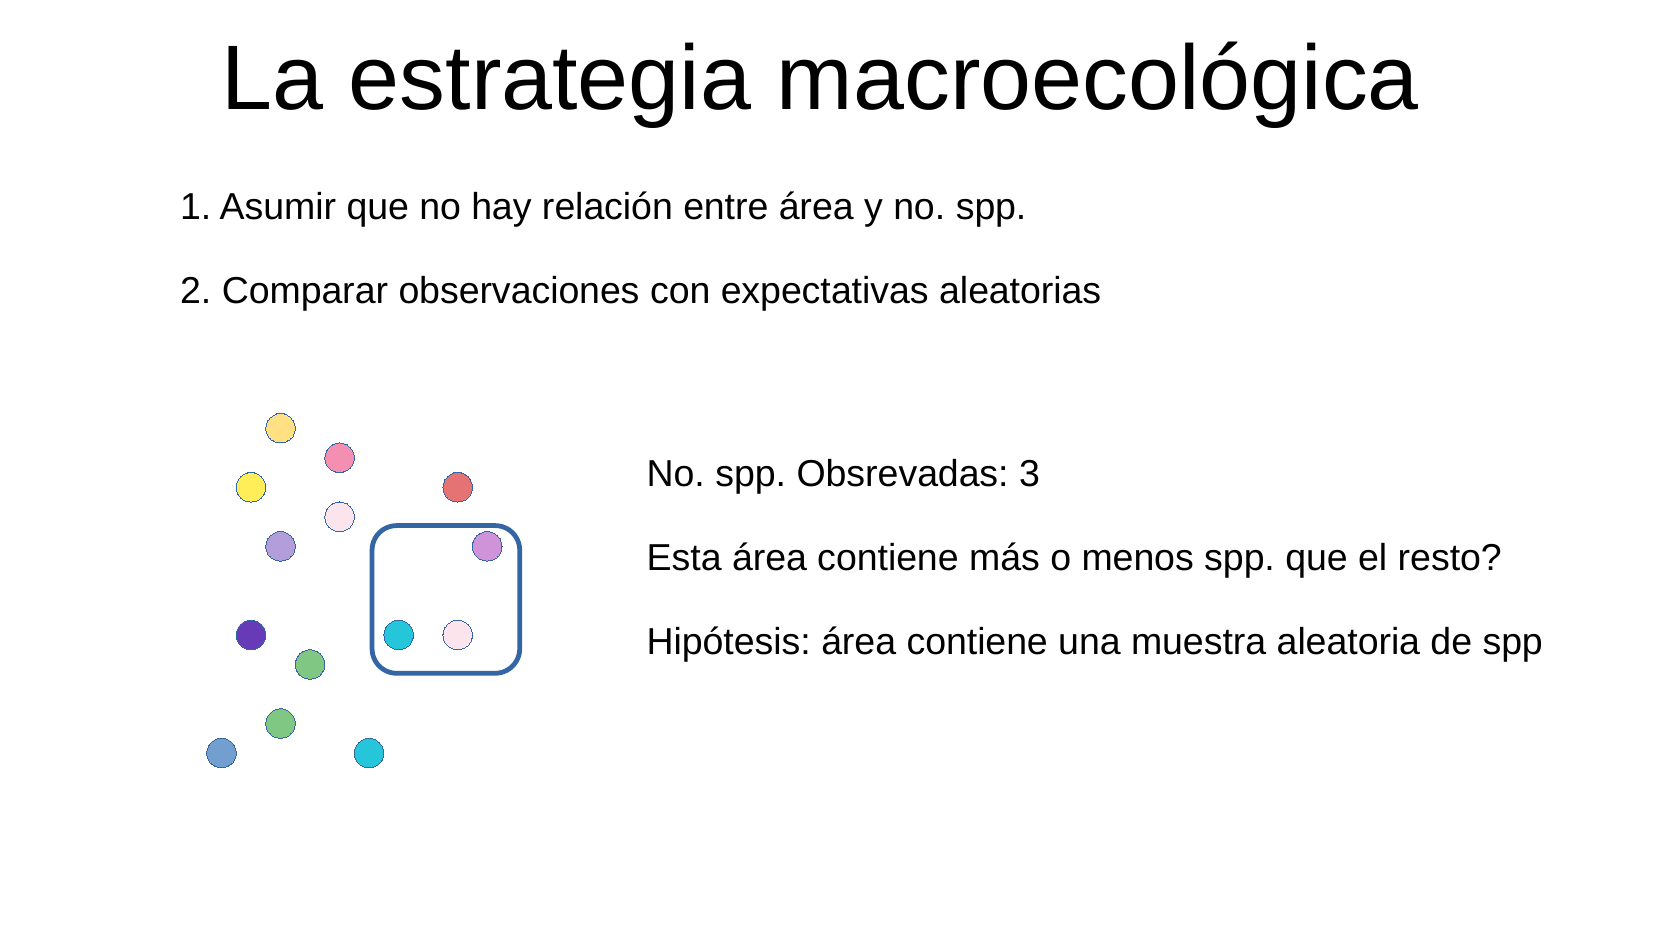

# La estrategia macroecológica
1. Asumir que no hay relación entre área y no. spp.
2. Comparar observaciones con expectativas aleatorias
No. spp. Obsrevadas: 3
Esta área contiene más o menos spp. que el resto?
Hipótesis: área contiene una muestra aleatoria de spp